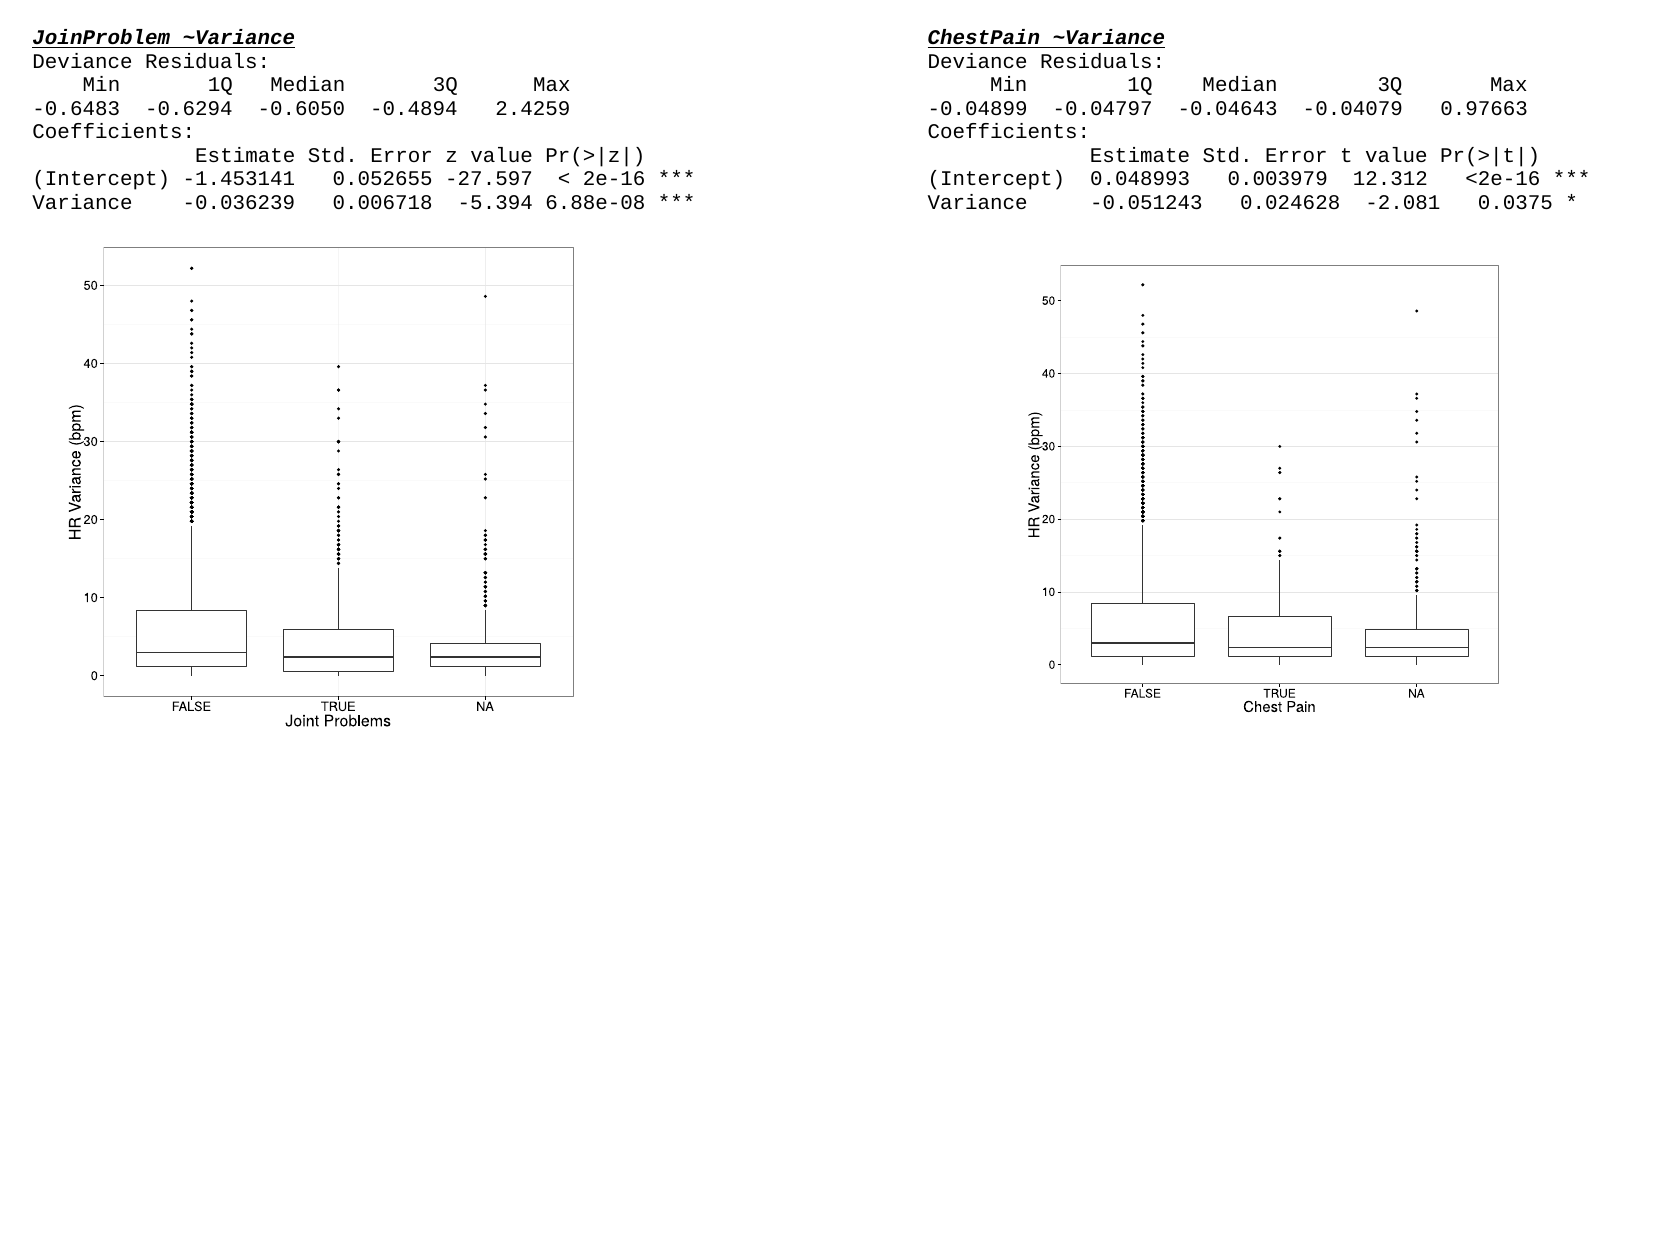

JoinProblem ~Variance
Deviance Residuals:
 Min 1Q Median 3Q Max
-0.6483 -0.6294 -0.6050 -0.4894 2.4259
Coefficients:
 Estimate Std. Error z value Pr(>|z|)
(Intercept) -1.453141 0.052655 -27.597 < 2e-16 ***
Variance -0.036239 0.006718 -5.394 6.88e-08 ***
ChestPain ~Variance
Deviance Residuals:
 Min 1Q Median 3Q Max
-0.04899 -0.04797 -0.04643 -0.04079 0.97663
Coefficients:
 Estimate Std. Error t value Pr(>|t|)
(Intercept) 0.048993 0.003979 12.312 <2e-16 ***
Variance -0.051243 0.024628 -2.081 0.0375 *